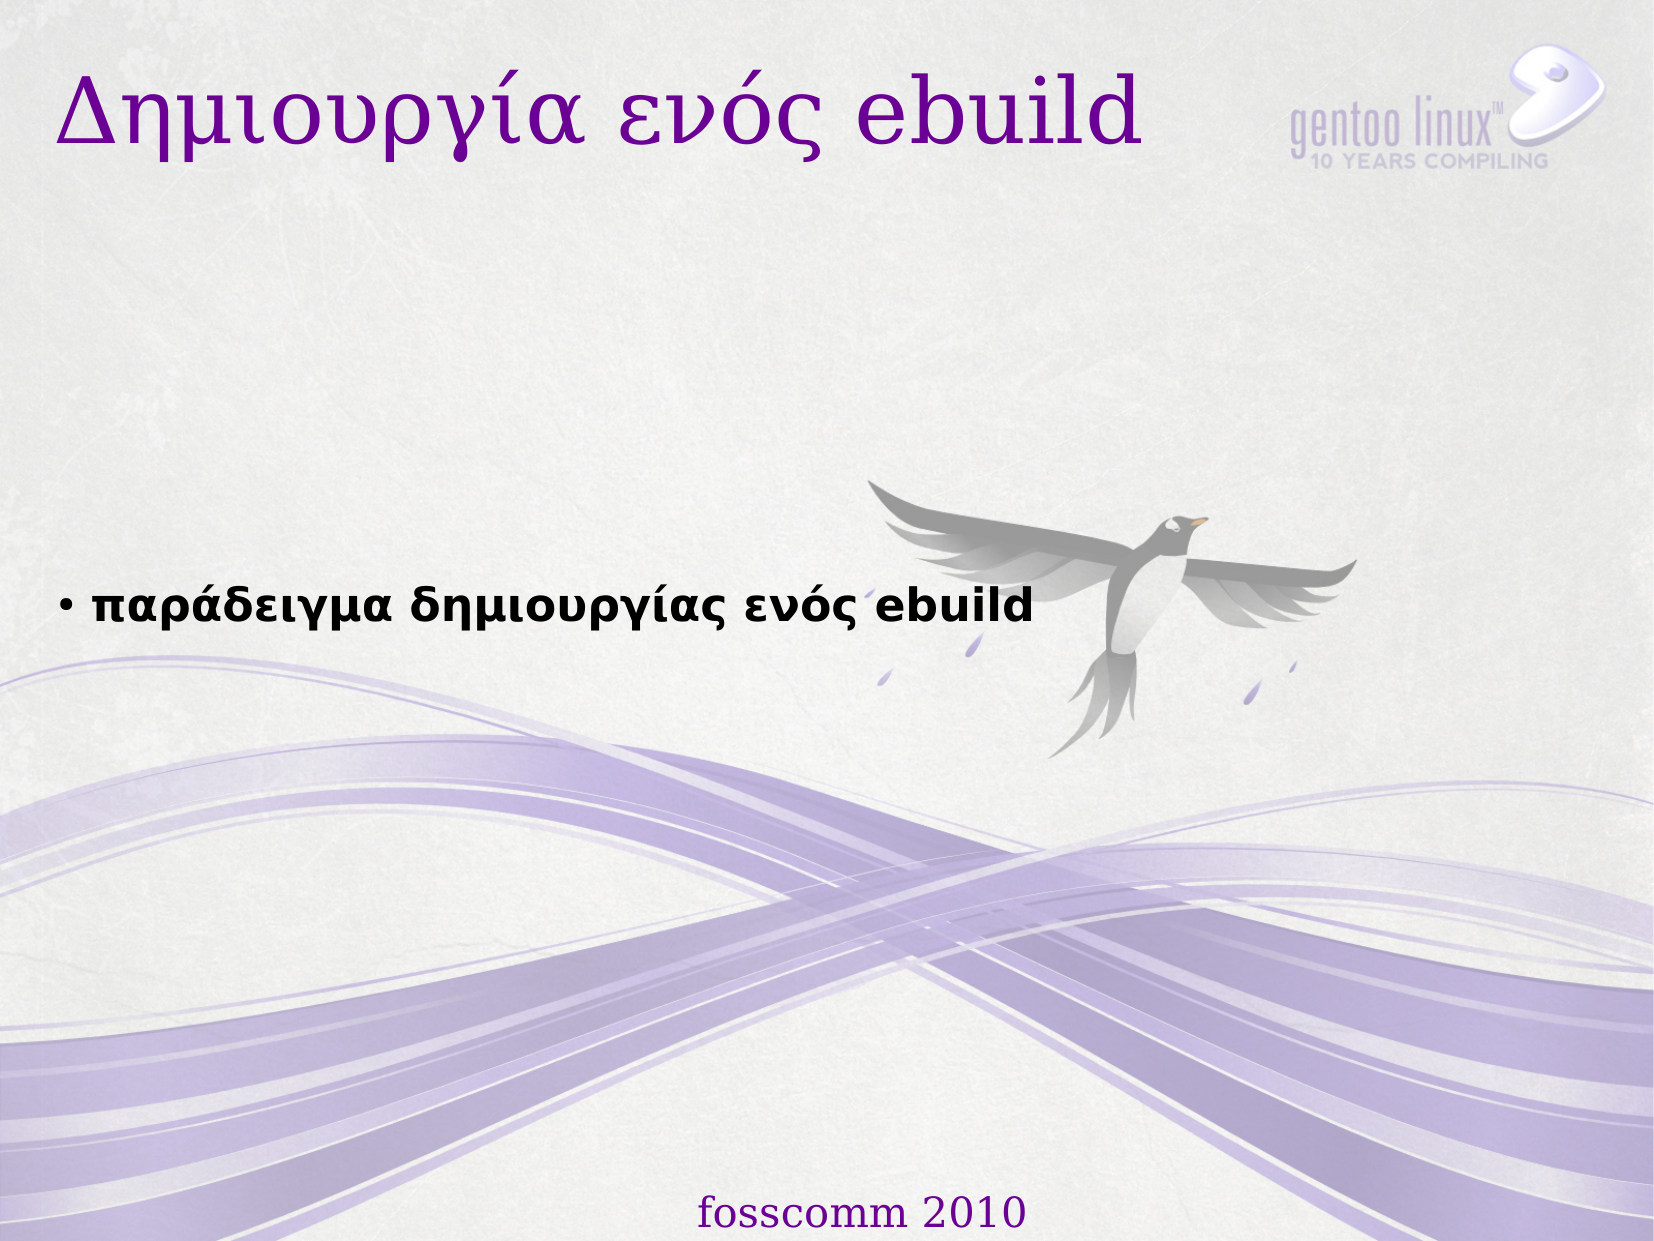

# Δημιουργία ενός ebuild
 παράδειγμα δημιουργίας ενός ebuild
fosscomm 2010